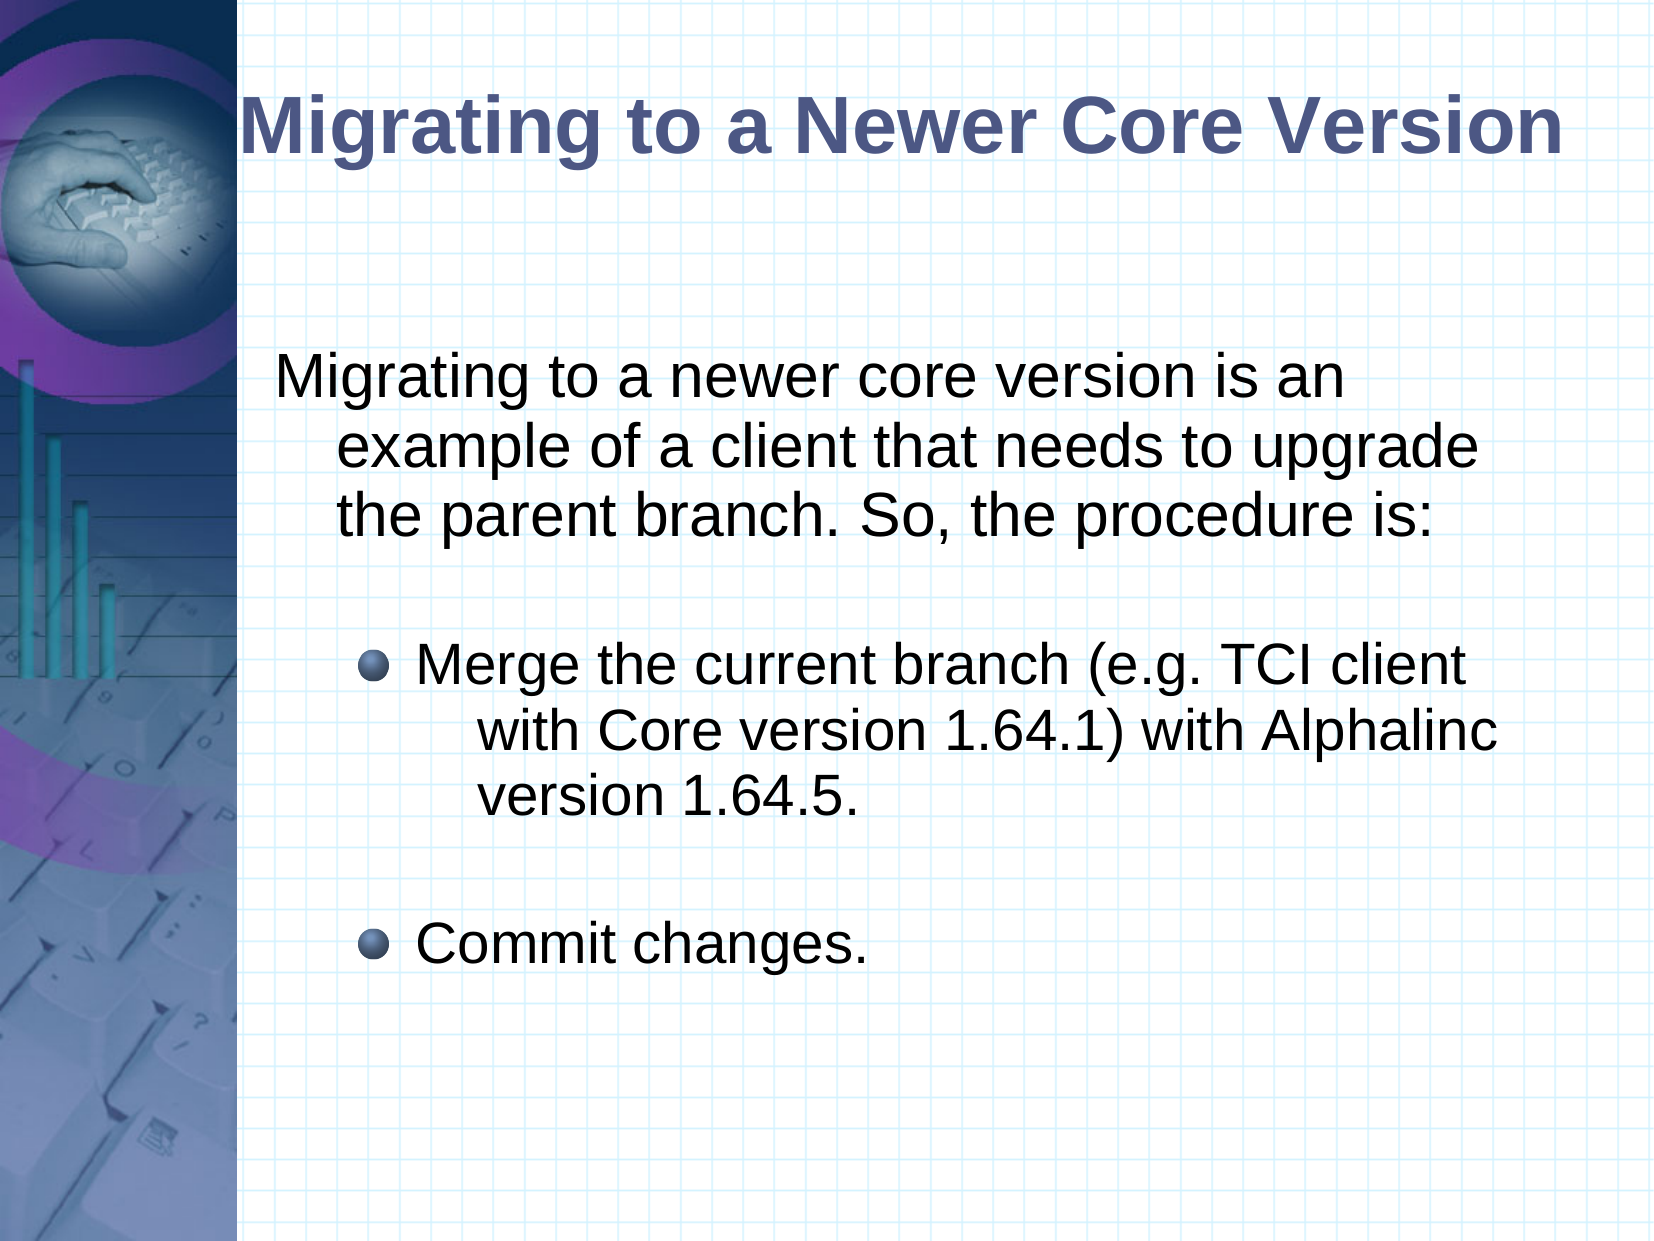

# Migrating to a Newer Core Version
Migrating to a newer core version is an example of a client that needs to upgrade the parent branch. So, the procedure is:
Merge the current branch (e.g. TCI client with Core version 1.64.1) with Alphalinc version 1.64.5.
Commit changes.